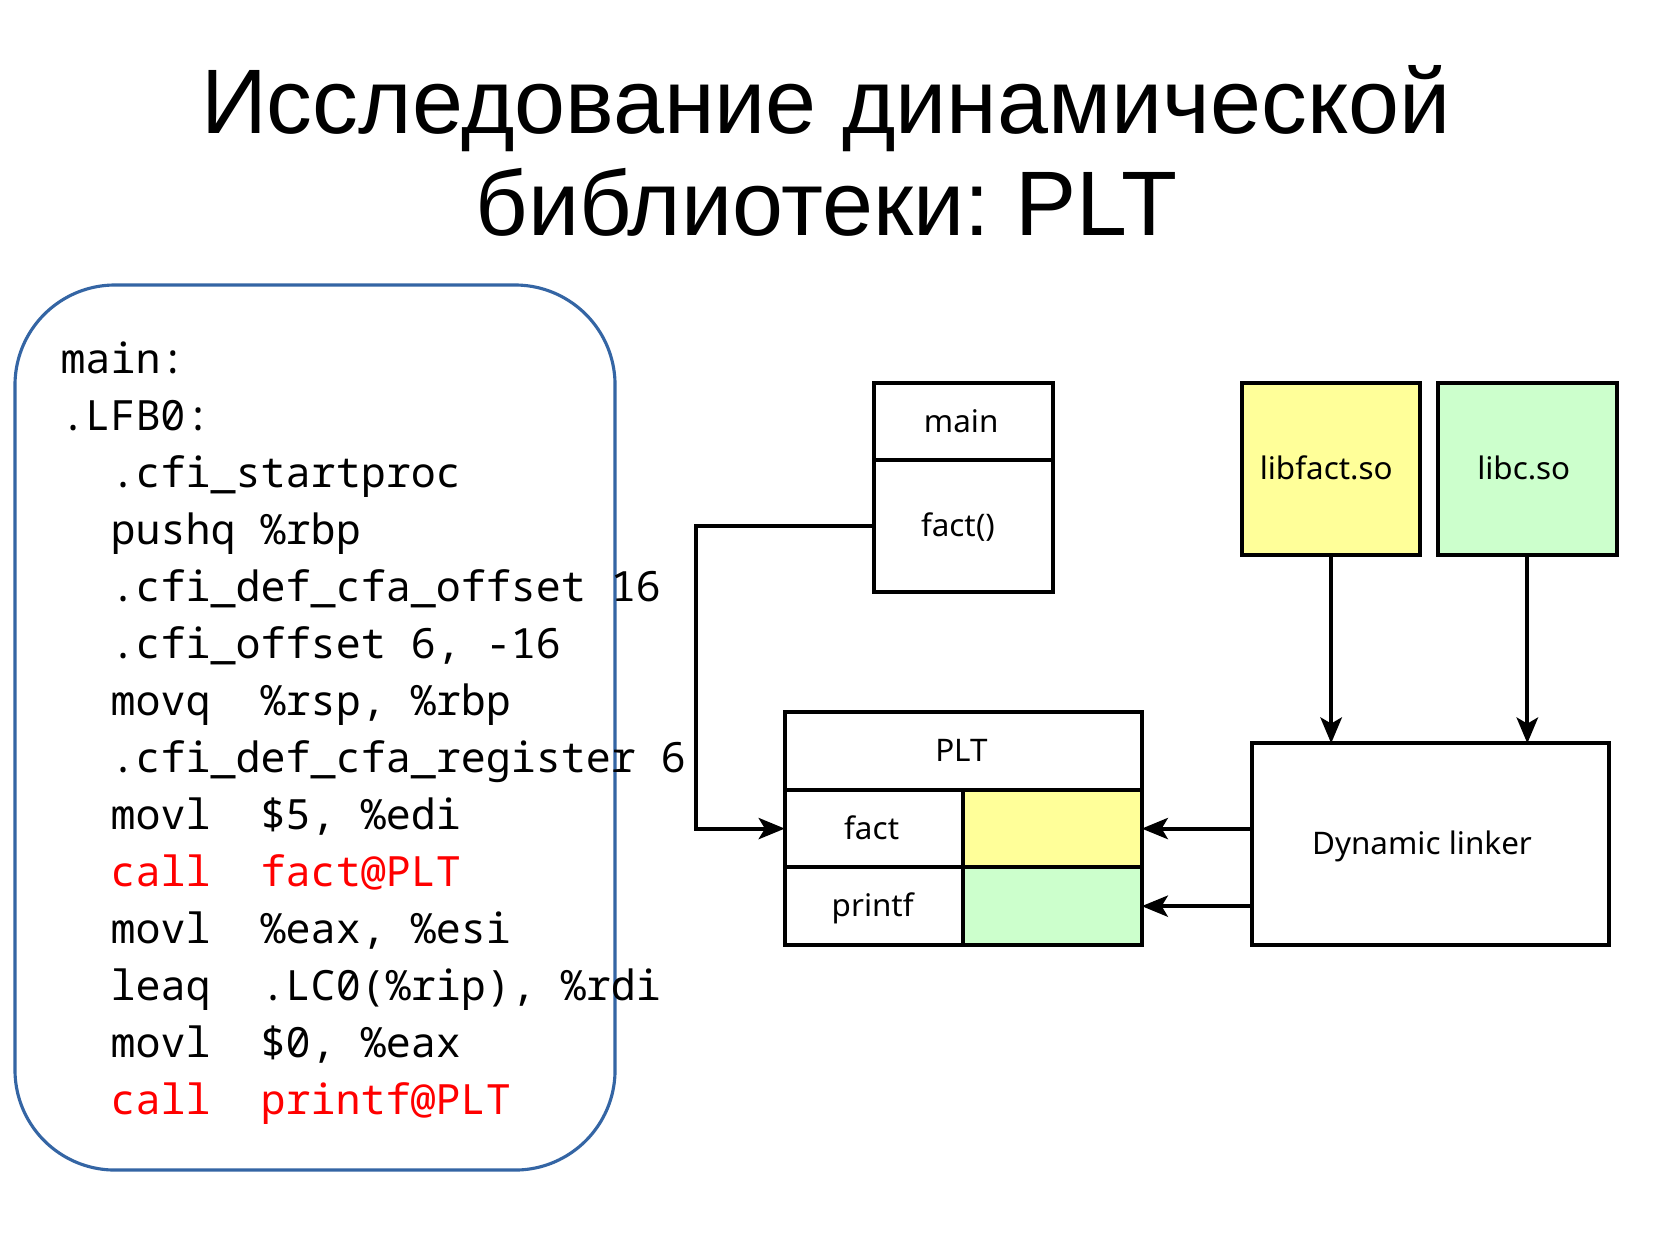

# Исследование динамической библиотеки: PLT
main:
.LFB0:
 .cfi_startproc
 pushq %rbp
 .cfi_def_cfa_offset 16
 .cfi_offset 6, -16
 movq %rsp, %rbp
 .cfi_def_cfa_register 6
 movl $5, %edi
 call fact@PLT
 movl %eax, %esi
 leaq .LC0(%rip), %rdi
 movl $0, %eax
 call printf@PLT